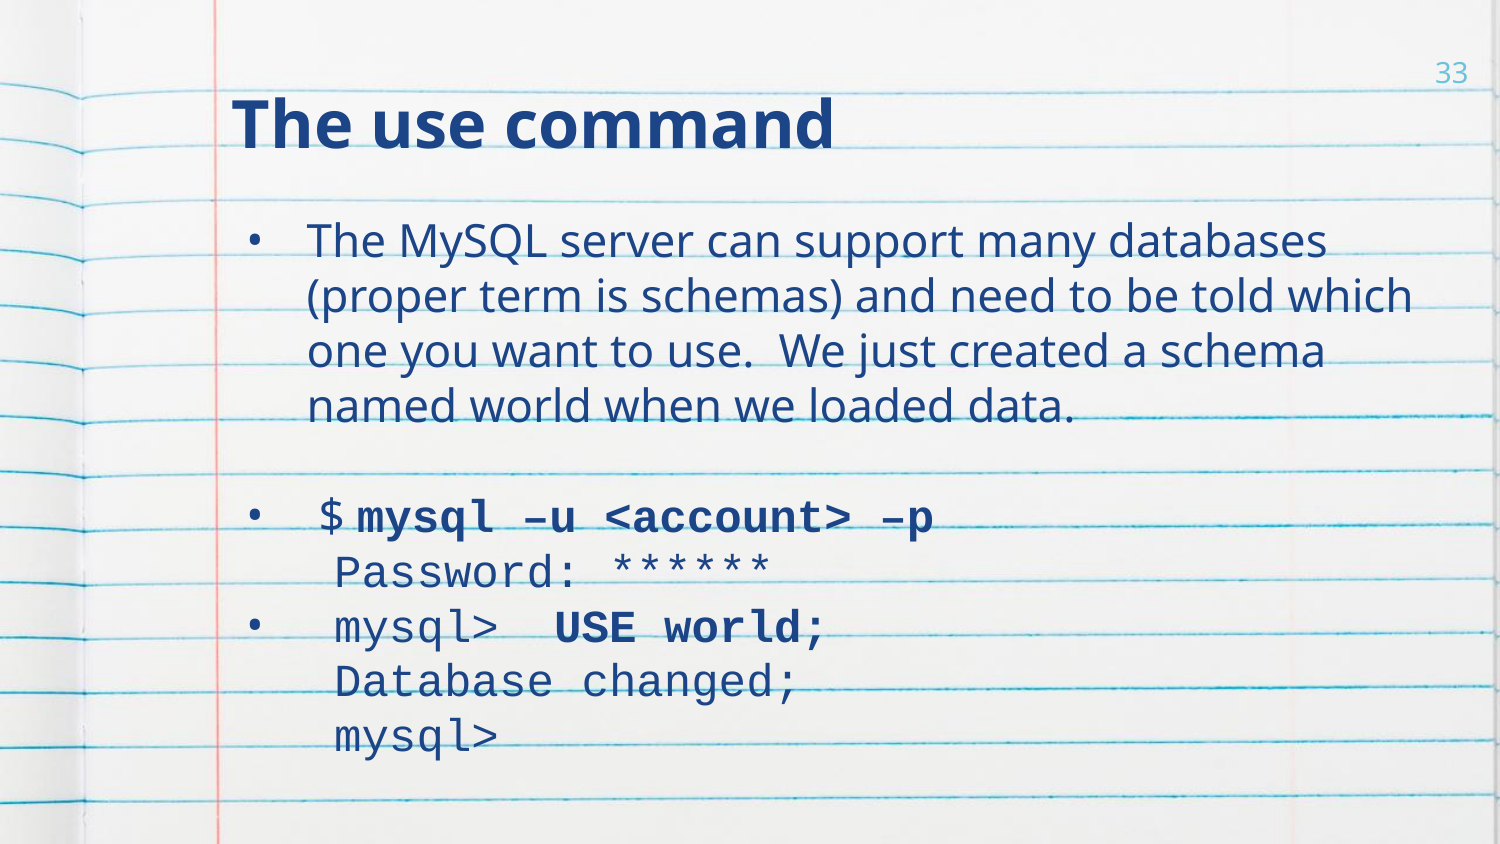

# The use command
The MySQL server can support many databases (proper term is schemas) and need to be told which one you want to use. We just created a schema named world when we loaded data.
 $ mysql –u <account> –p
 Password: ******
 mysql> USE world;
 Database changed;
 mysql>